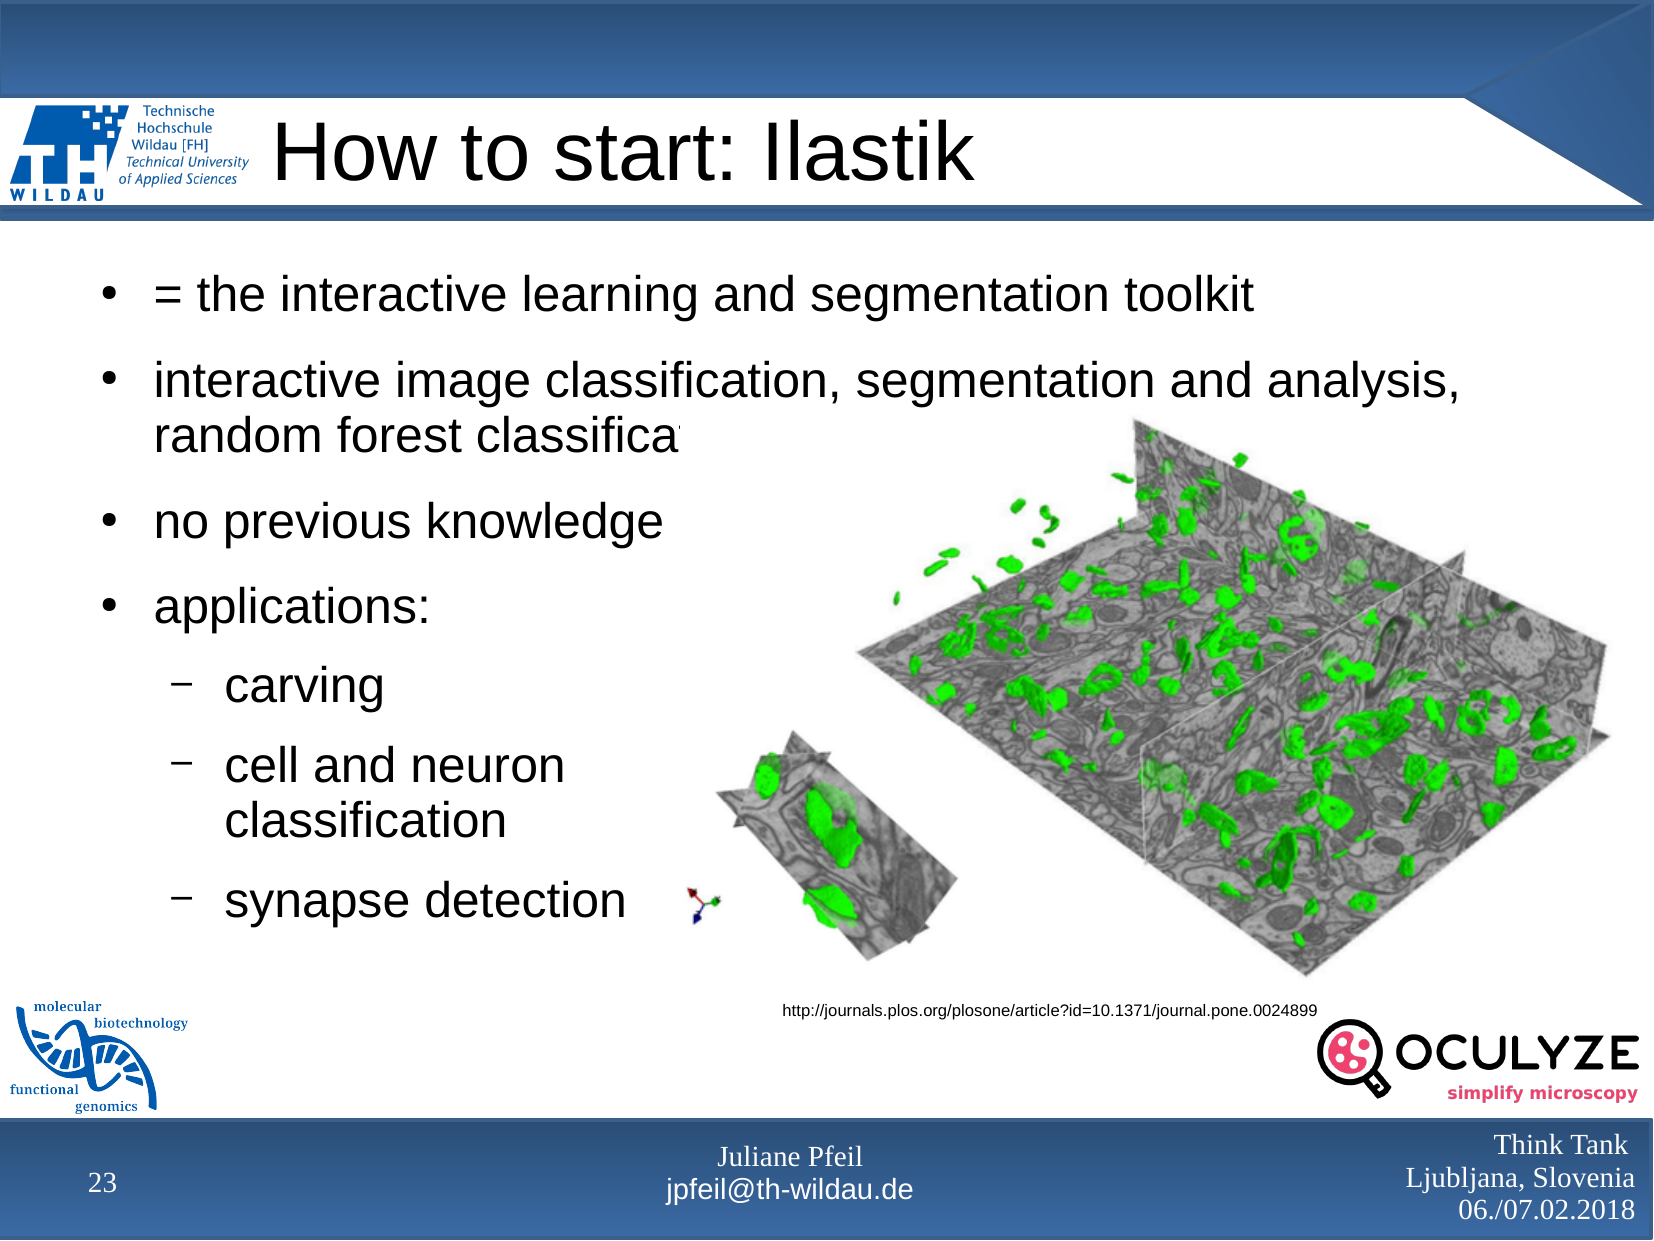

# How to start: Ilastik
= the interactive learning and segmentation toolkit
interactive image classification, segmentation and analysis, random forest classification
no previous knowledge is required
applications:
carving
cell and neuron
classification
synapse detection
http://journals.plos.org/plosone/article?id=10.1371/journal.pone.0024899